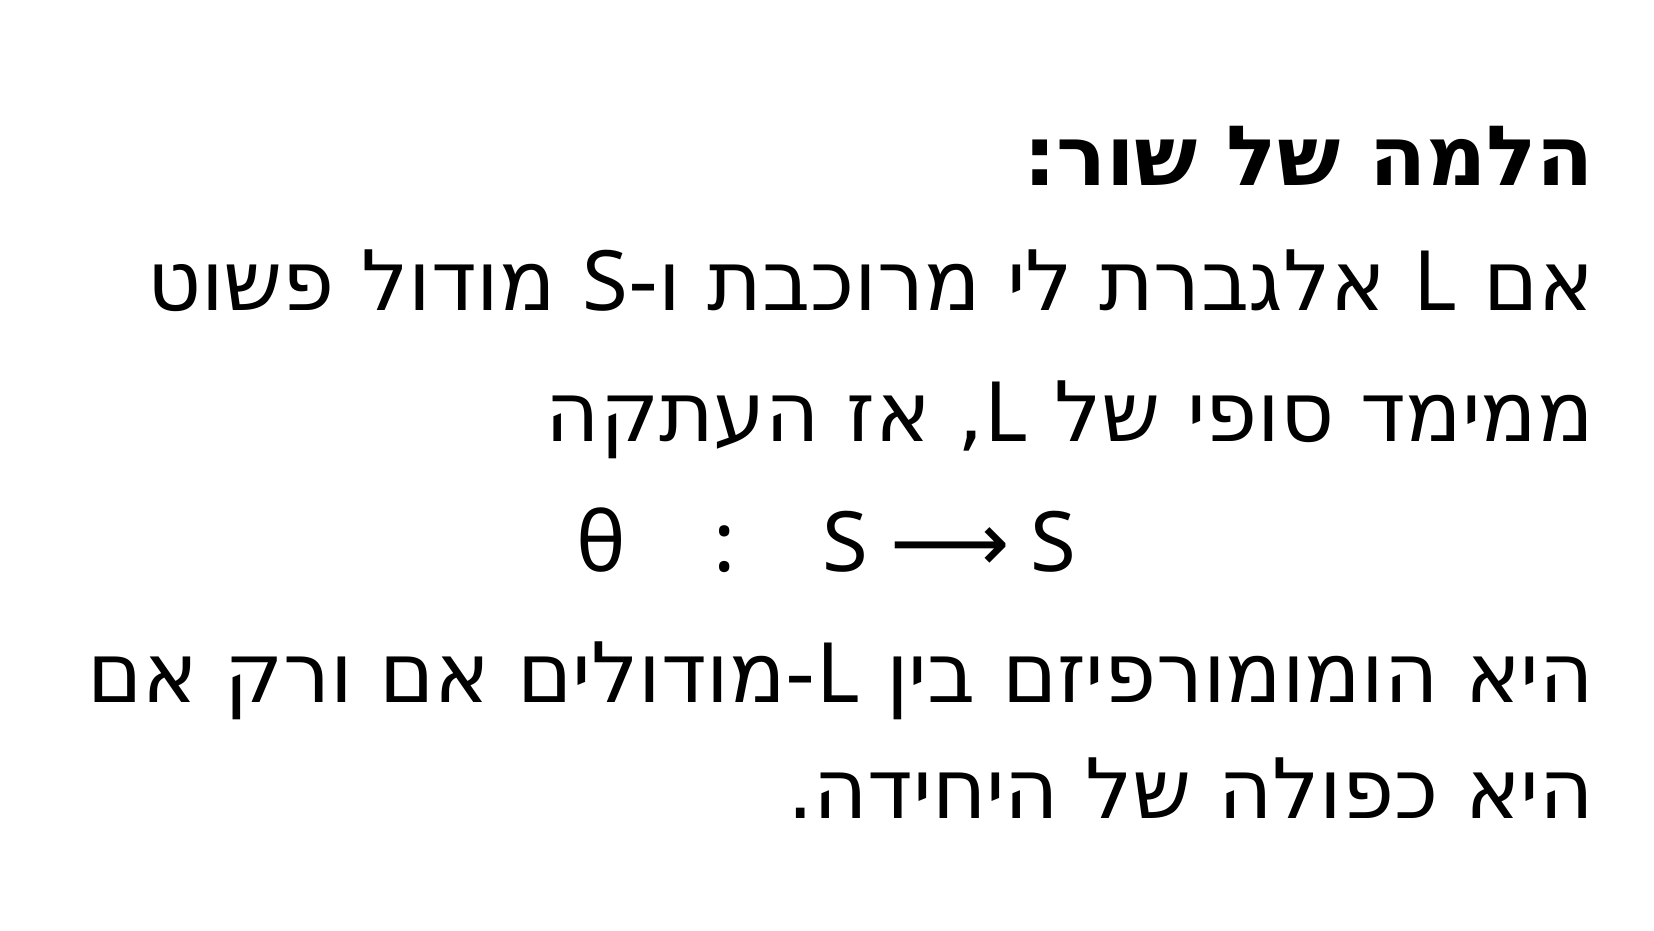

# הלמה של שור:
אם L אלגברת לי מרוכבת ו-S מודול פשוט ממימד סופי של L, אז העתקה
θ : S ⟶ S
היא הומומורפיזם בין L-מודולים אם ורק אם היא כפולה של היחידה.